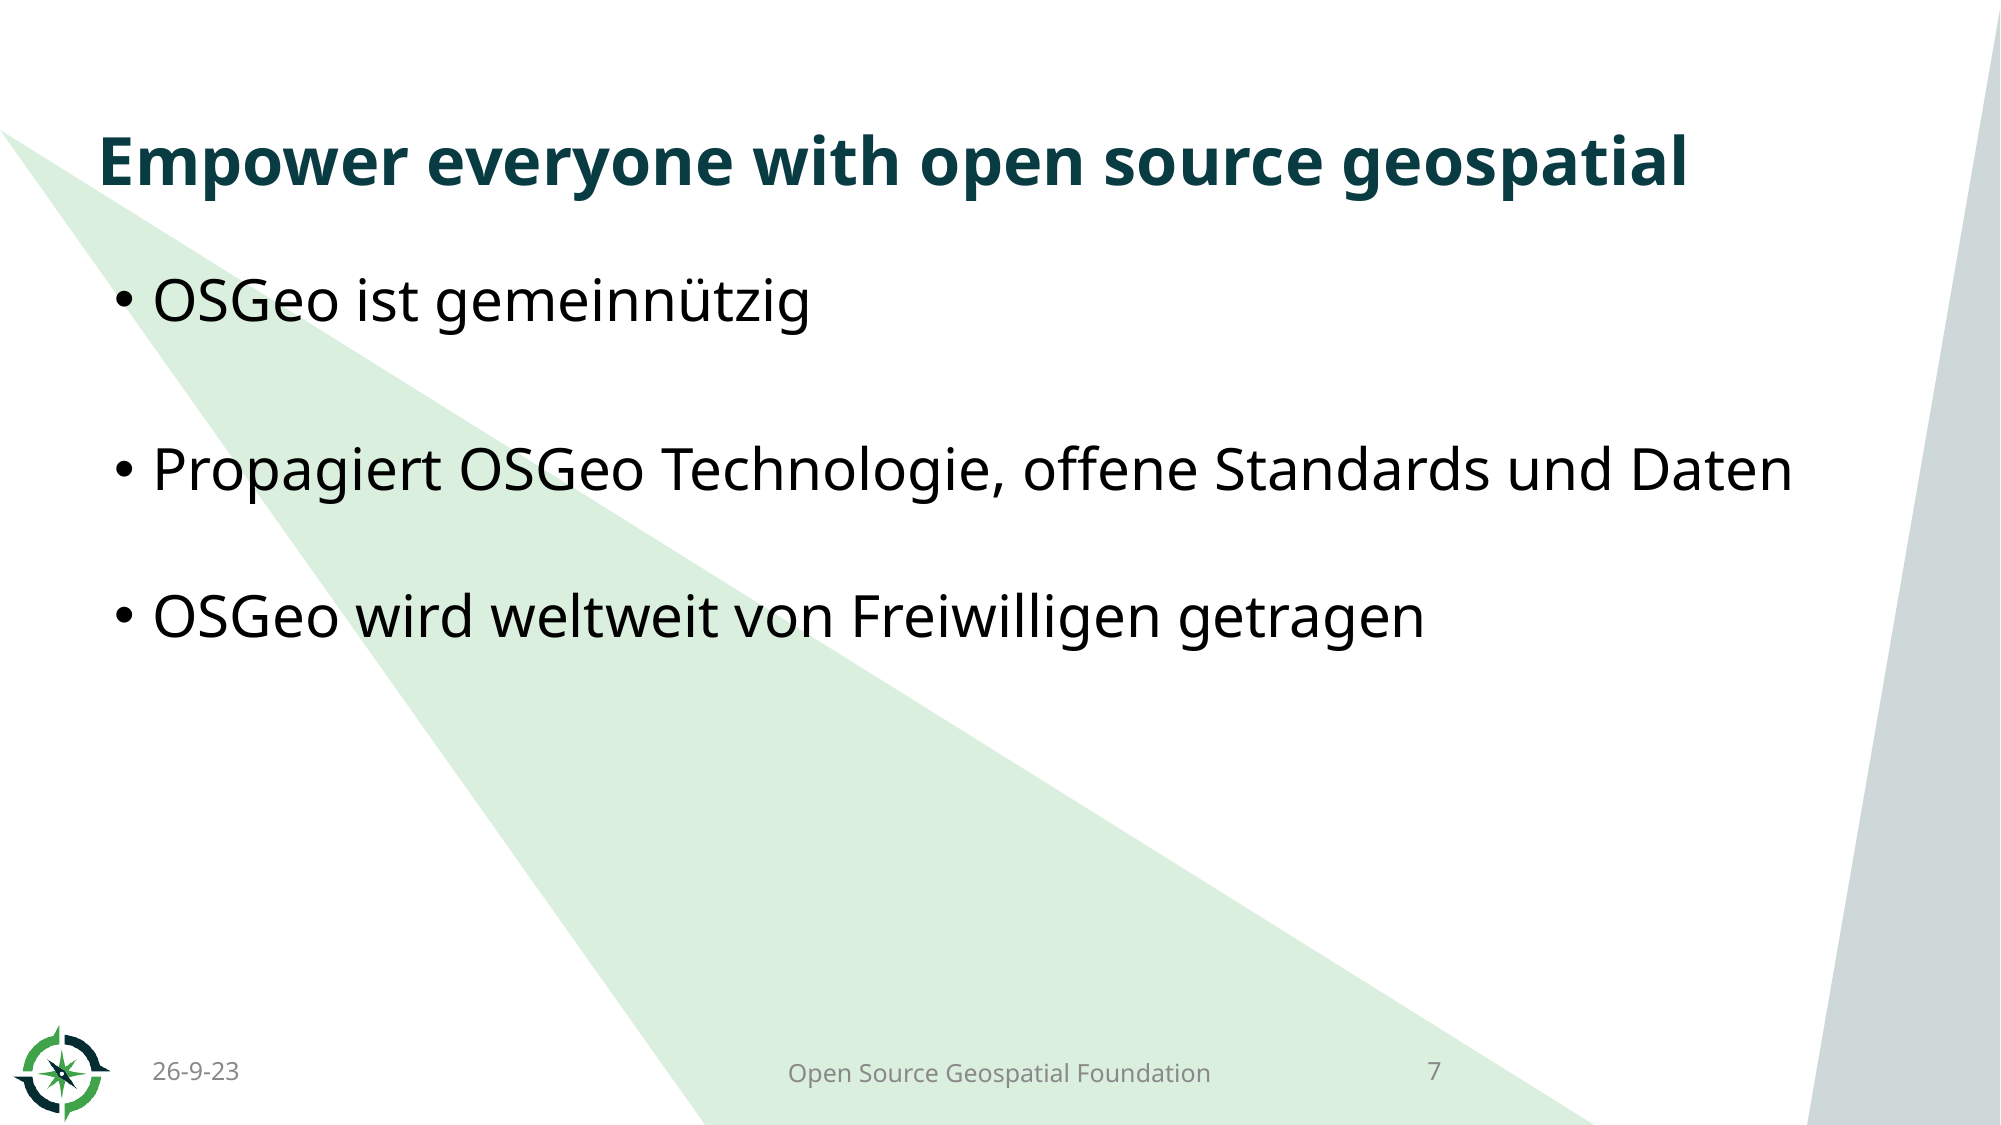

# Empower everyone with open source geospatial
OSGeo ist gemeinnützig
Propagiert OSGeo Technologie, offene Standards und Daten
OSGeo wird weltweit von Freiwilligen getragen
26-8-21
Open Source Geospatial Foundation